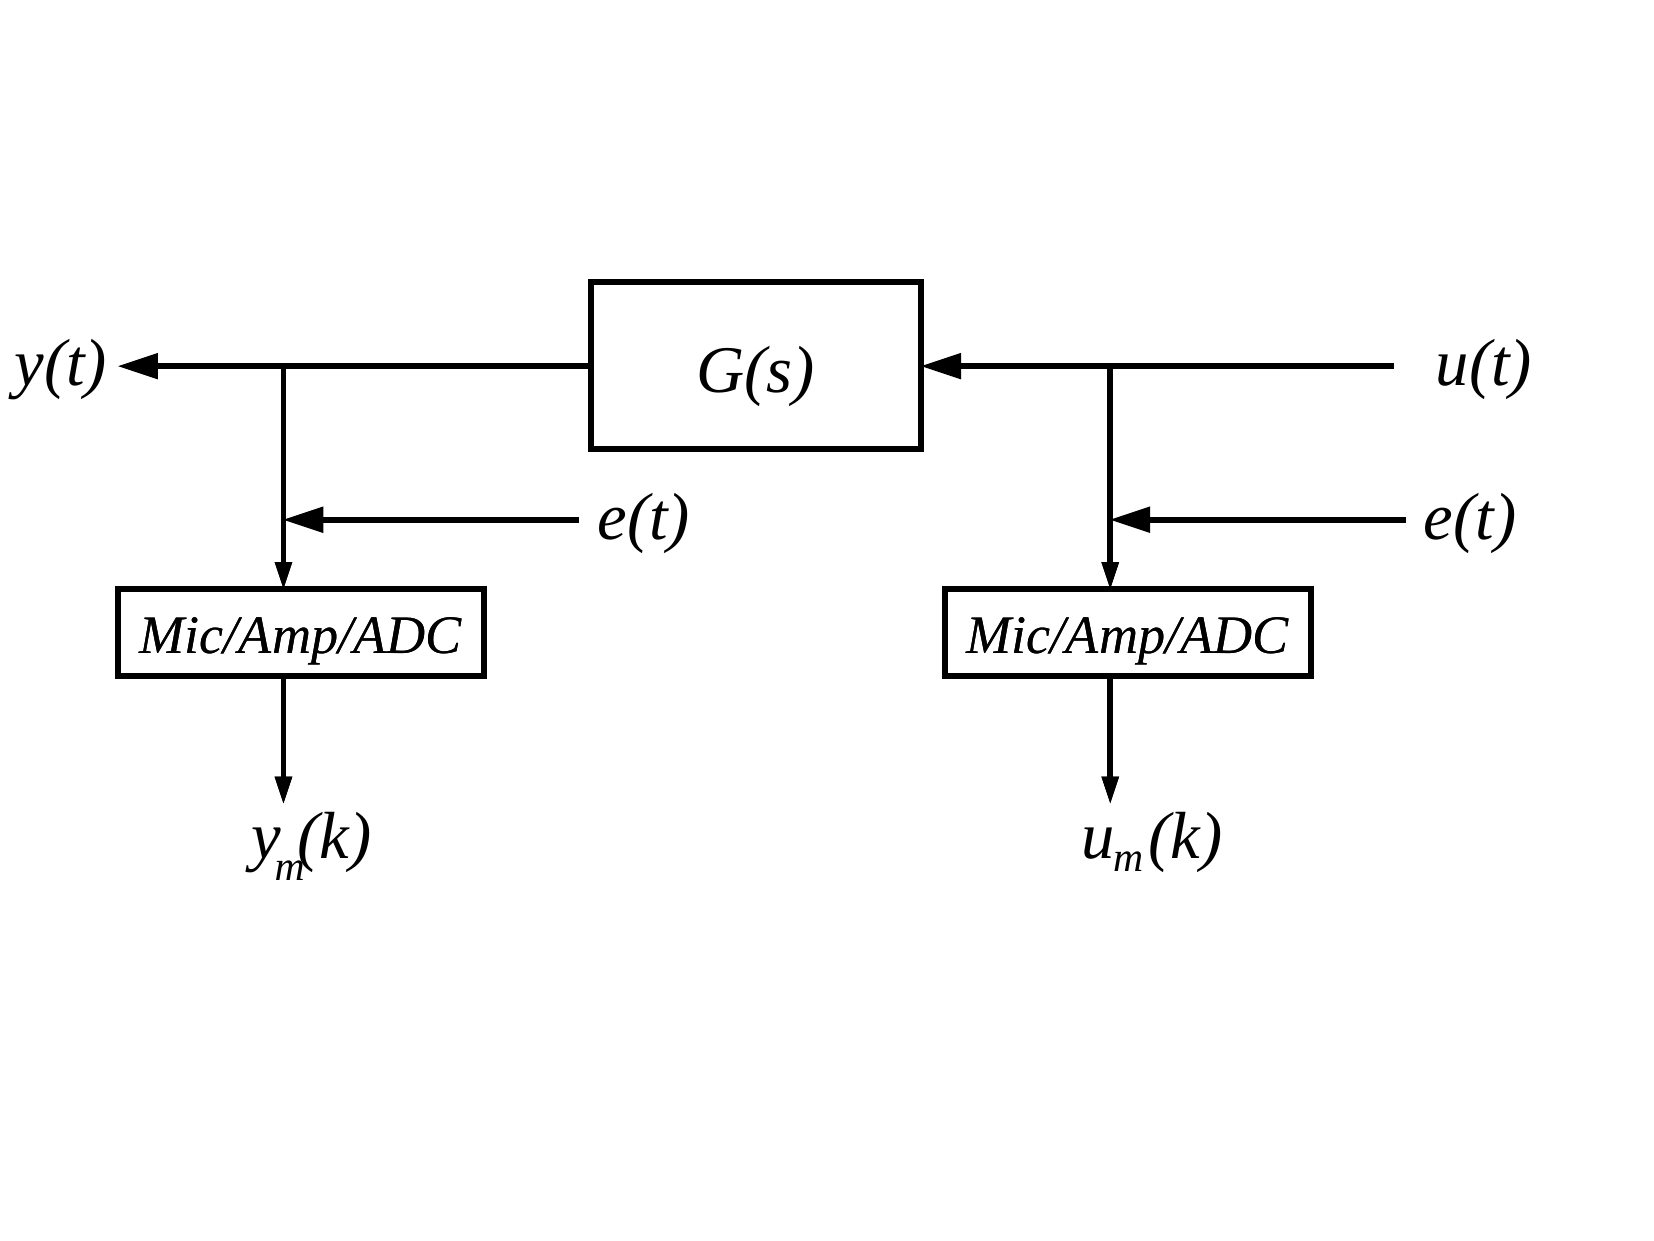

G(s)
u(t)
y(t)
Mic/Amp/ADC
Mic/Amp/ADC
Mic/Amp/ADC
Mic/Amp/ADC
e(t)
e(t)
y (k)
u (k)
m
m